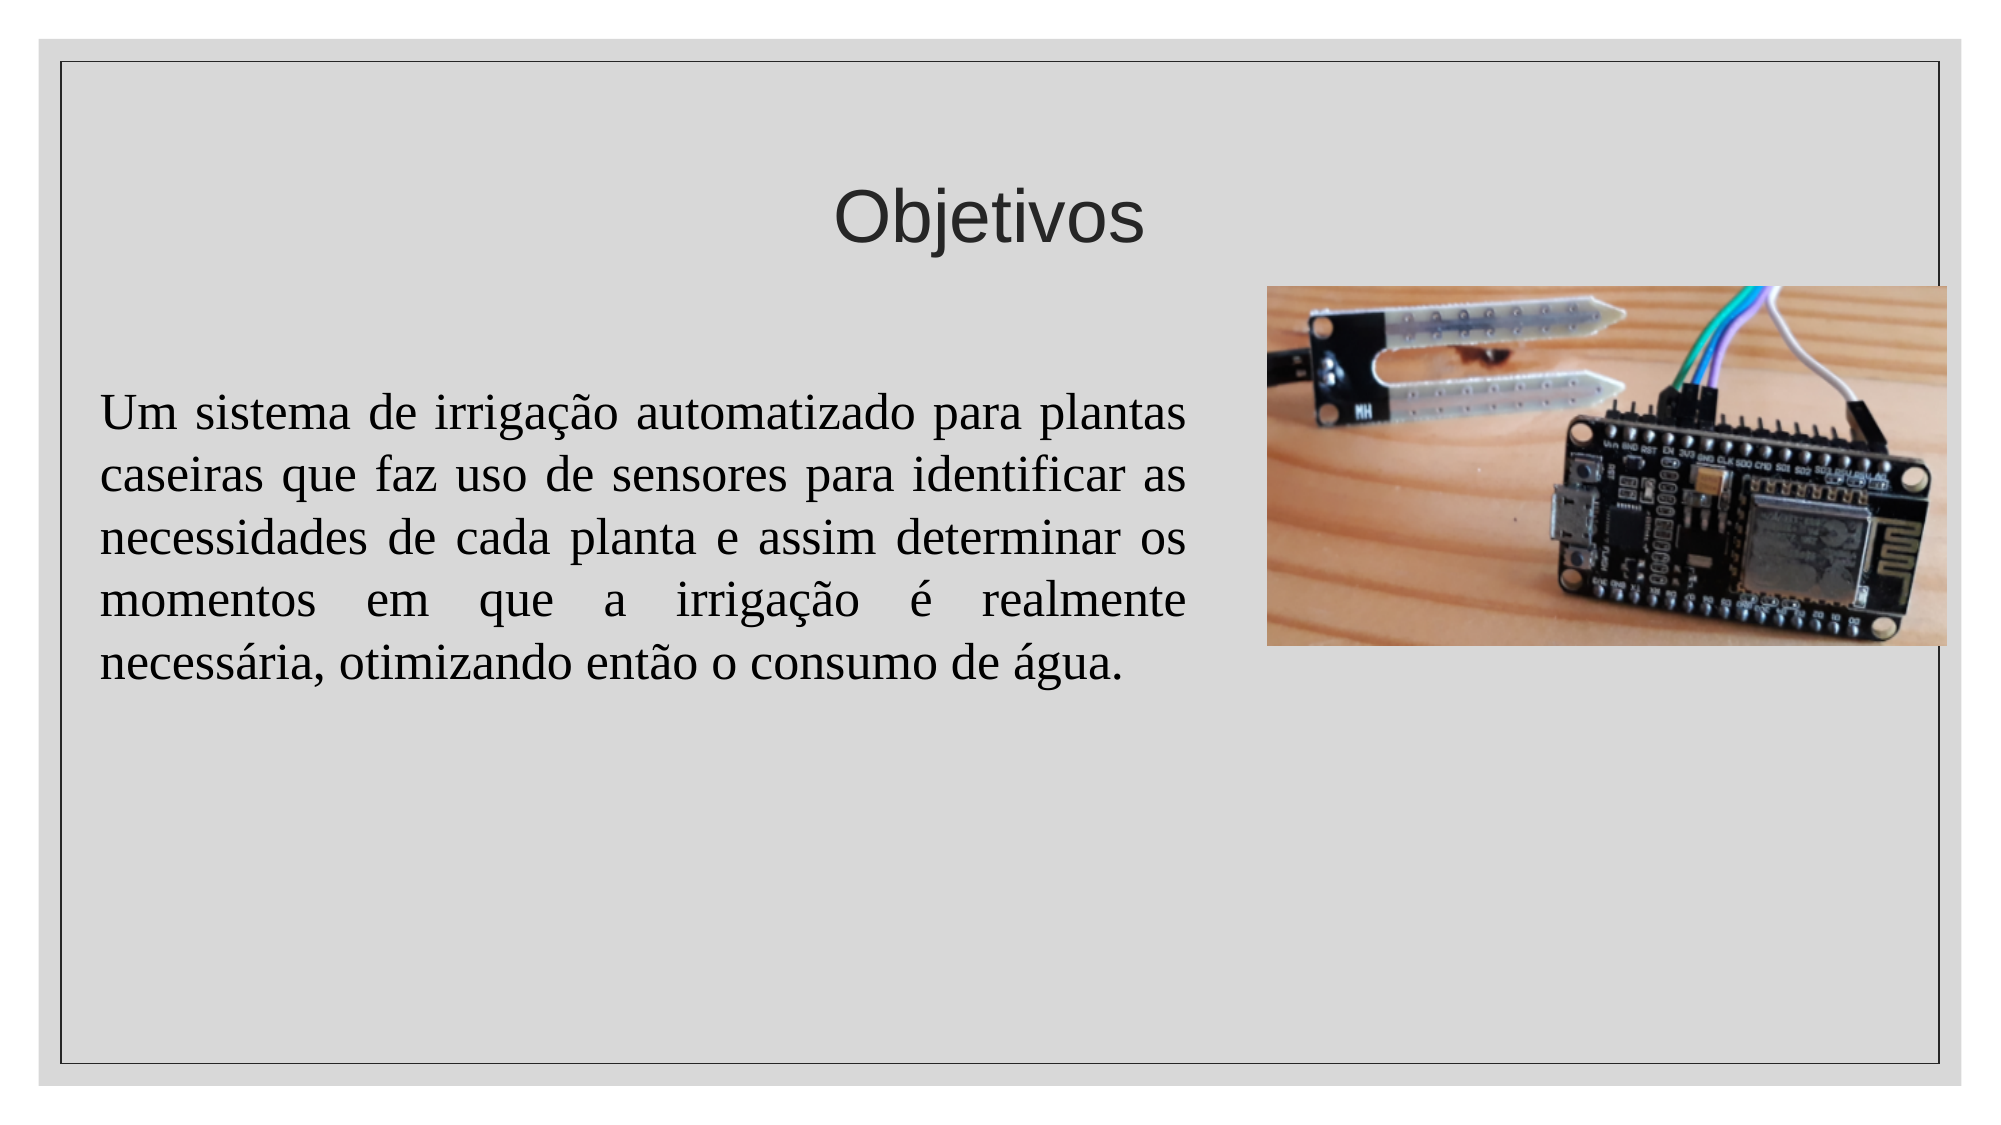

# Objetivos
Um sistema de irrigação automatizado para plantas caseiras que faz uso de sensores para identificar as necessidades de cada planta e assim determinar os momentos em que a irrigação é realmente necessária, otimizando então o consumo de água.